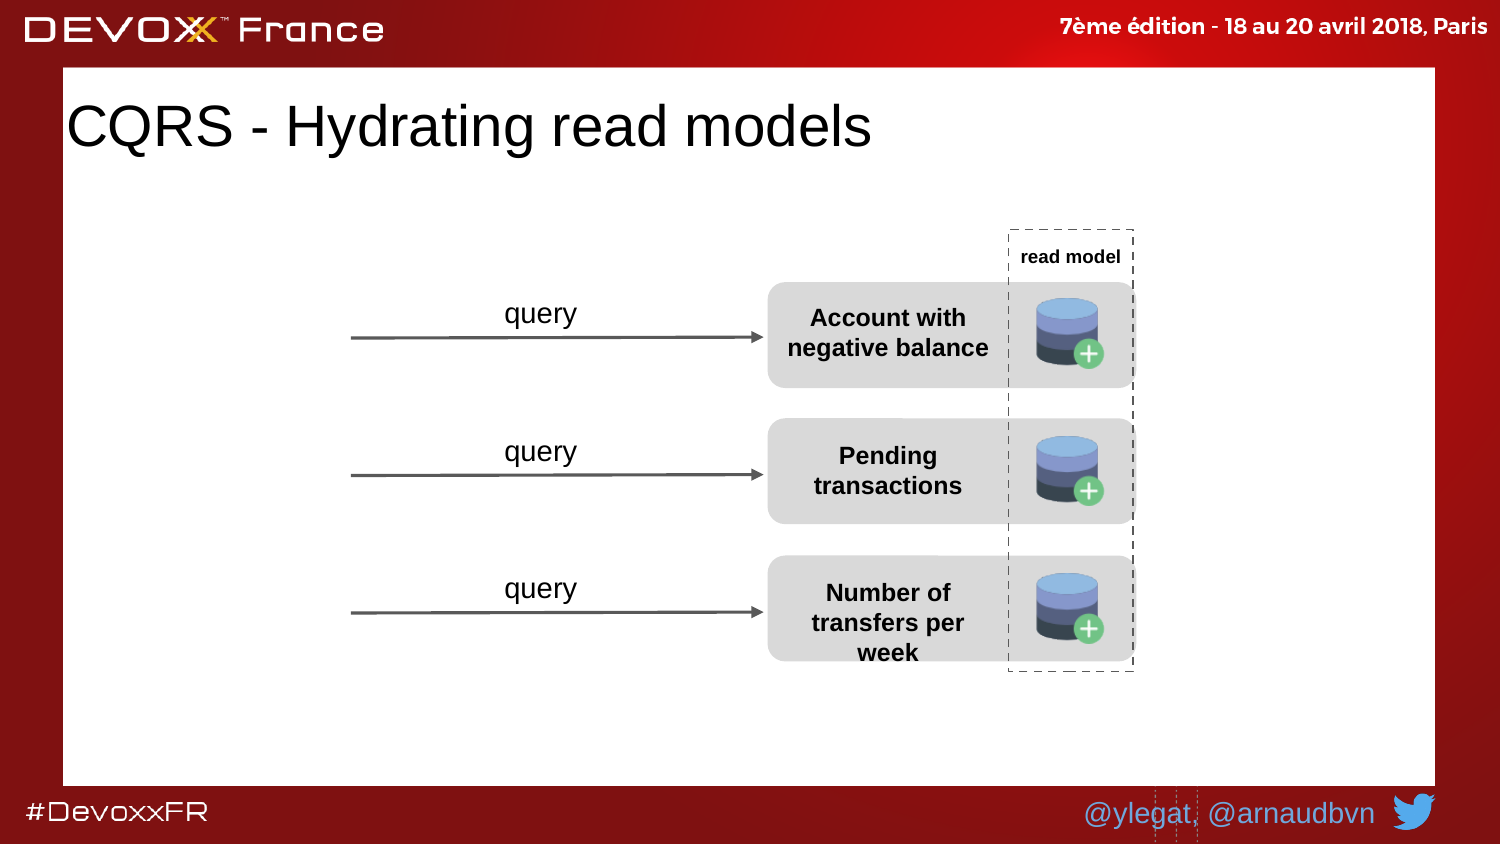

# CQRS - Hydrating read models
read model
Account with negative balance
Pending transactions
Number of transfers per week
query
query
query
@ylegat, @arnaudbvn